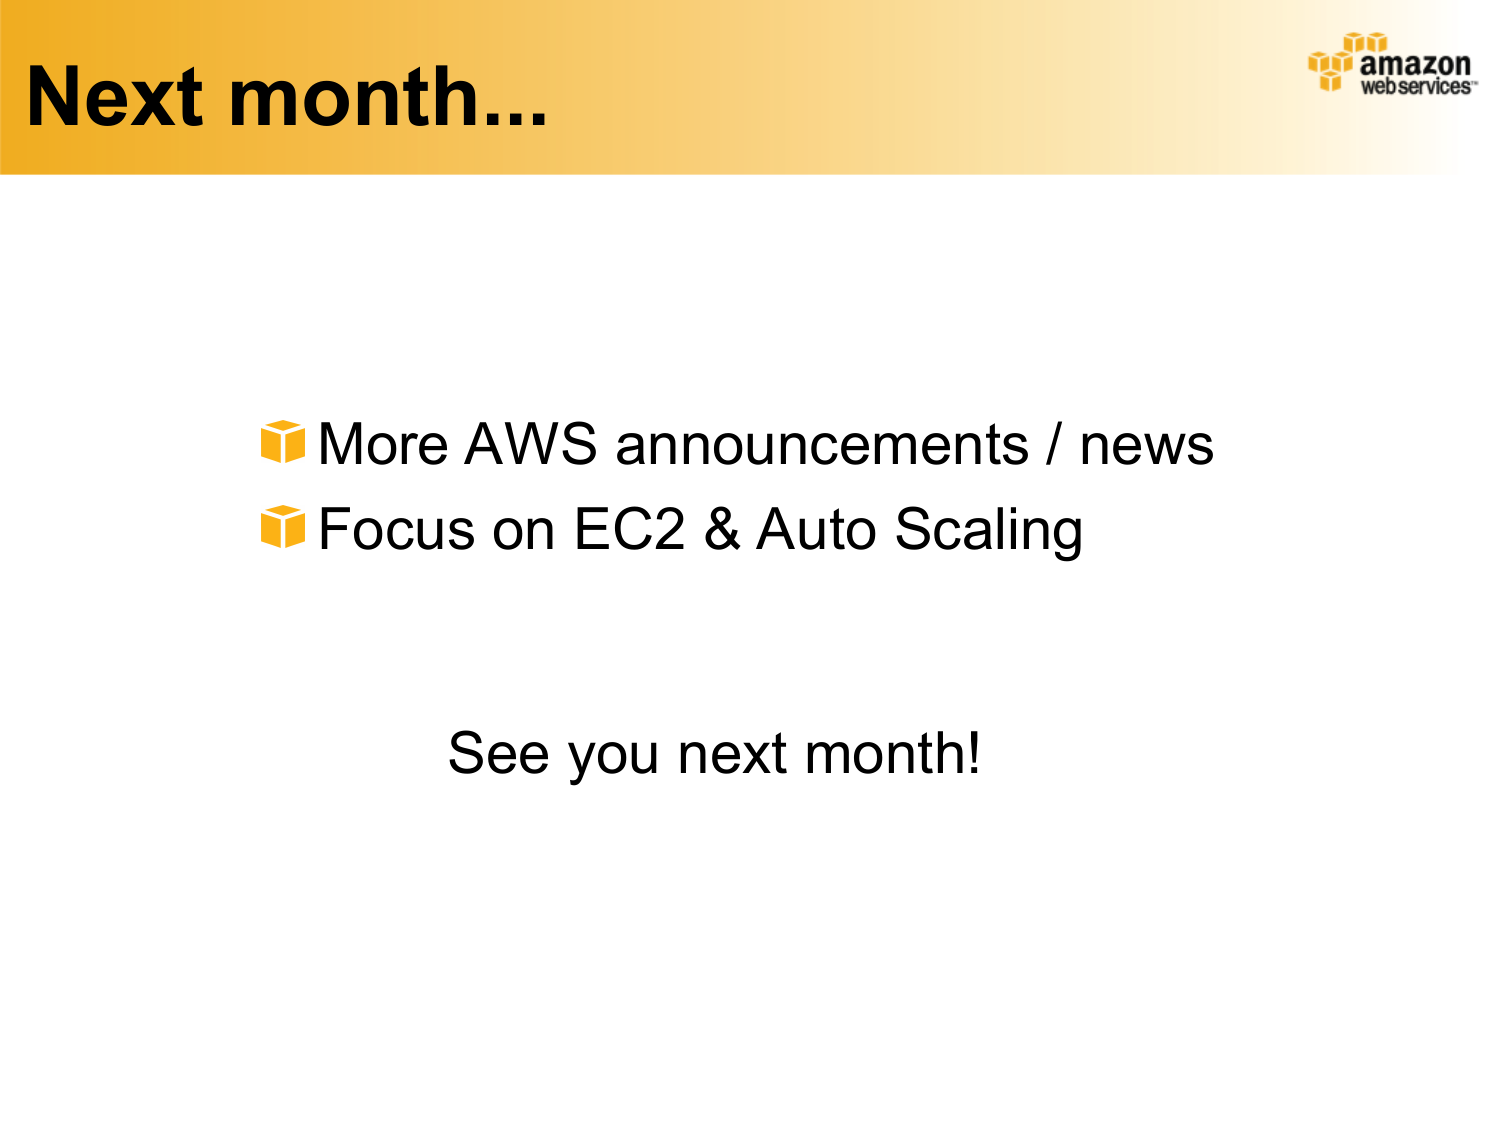

# Next month...
More AWS announcements / news
Focus on EC2 & Auto Scaling
 See you next month!